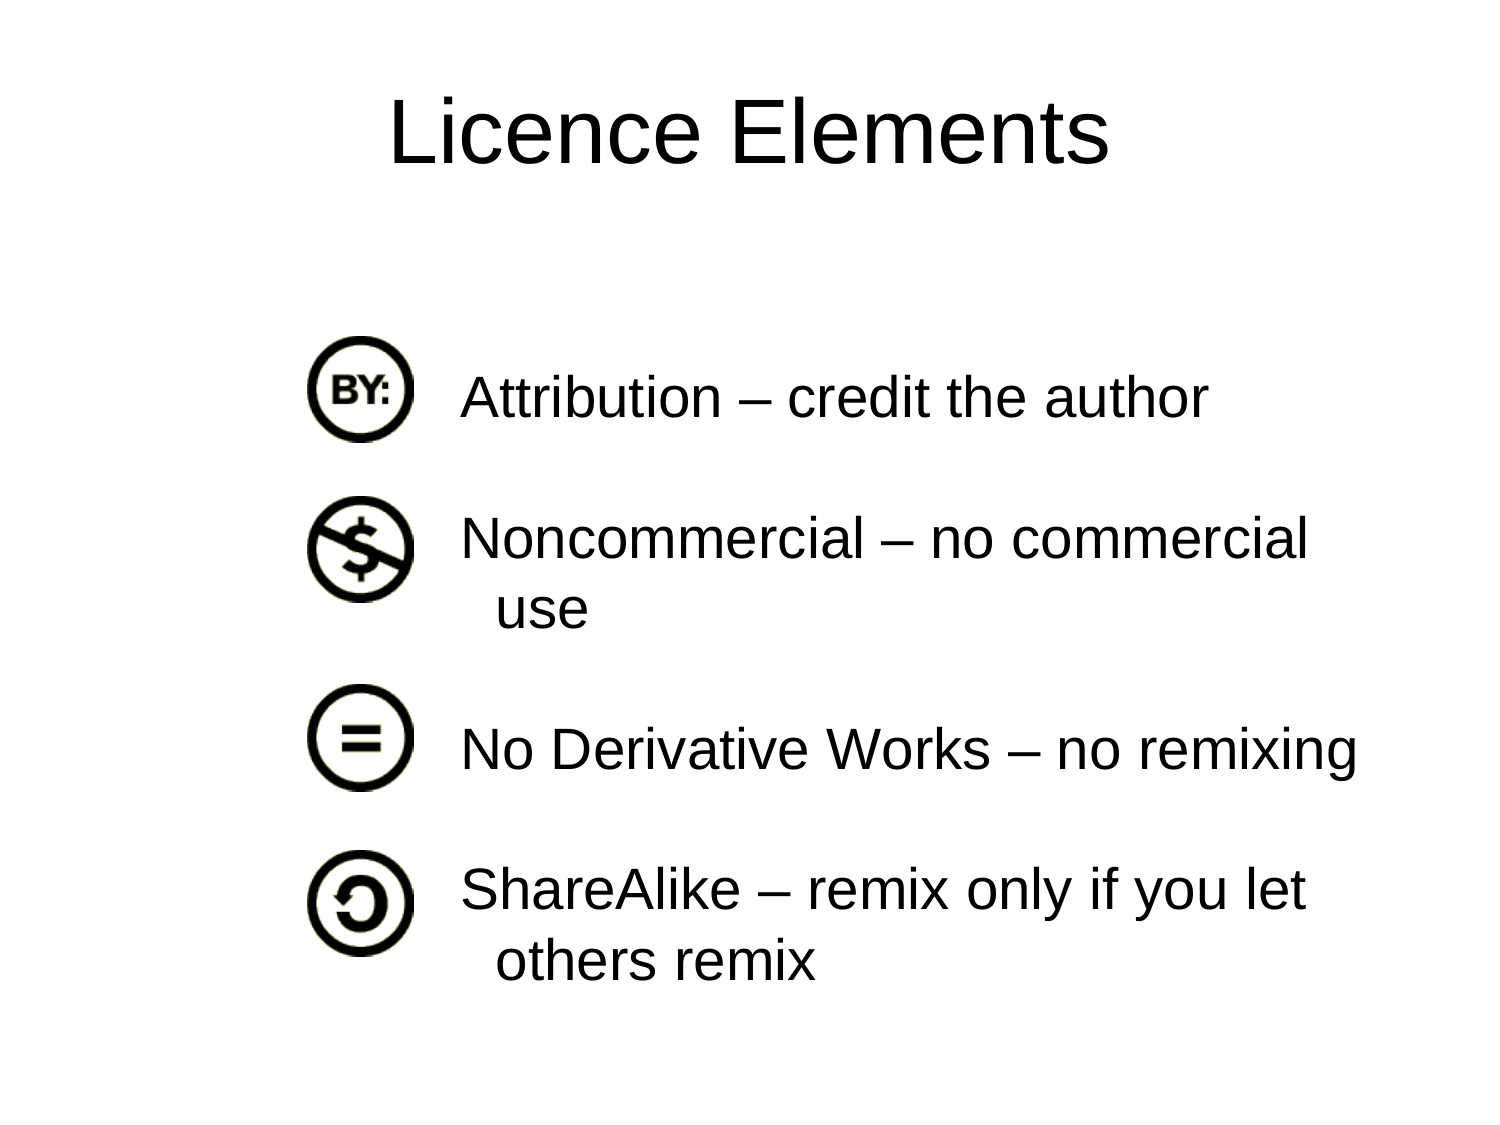

# Licence Elements
Attribution – credit the author
Noncommercial – no commercial use
No Derivative Works – no remixing
ShareAlike – remix only if you let others remix